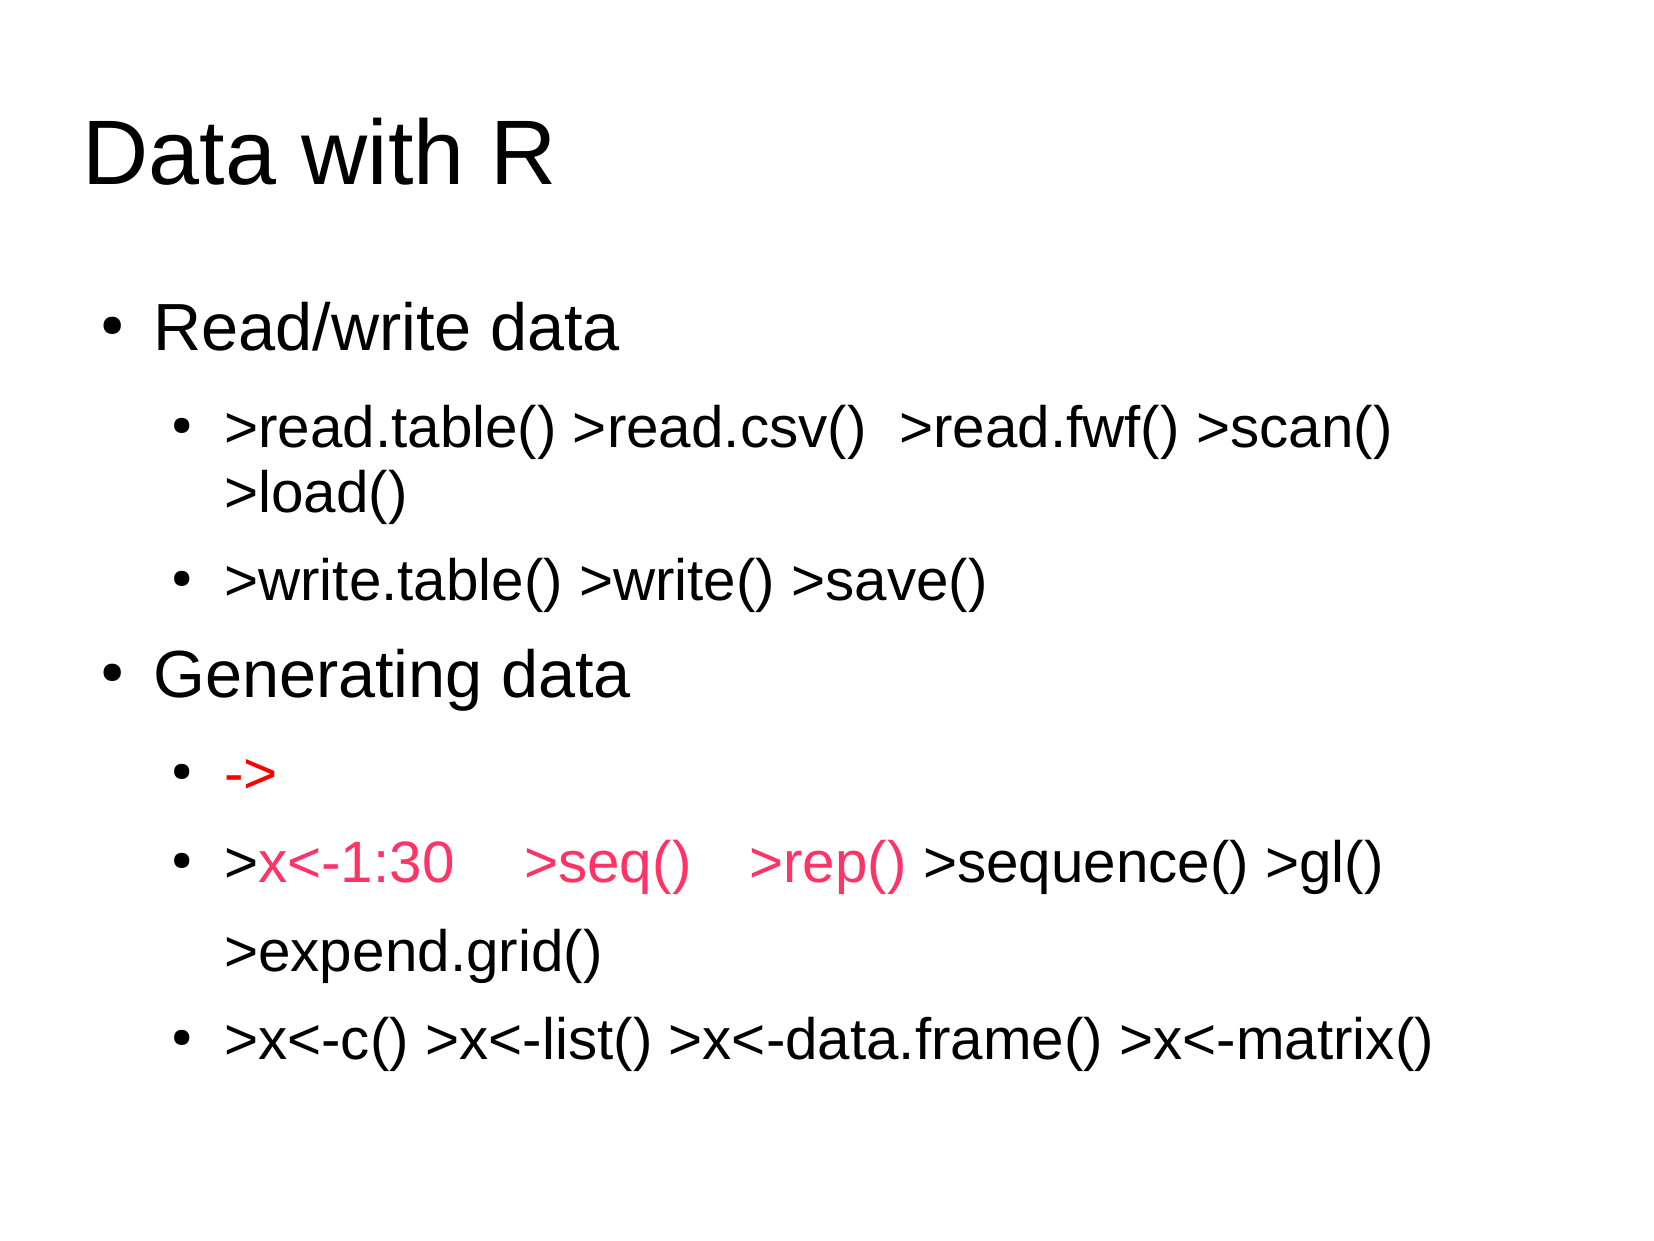

# Data with R
Read/write data
>read.table() >read.csv()	>read.fwf() >scan() >load()
>write.table() >write() >save()
Generating data
->
>x<-1:30	>seq()	>rep() >sequence() >gl()
>expend.grid()
>x<-c() >x<-list() >x<-data.frame() >x<-matrix()